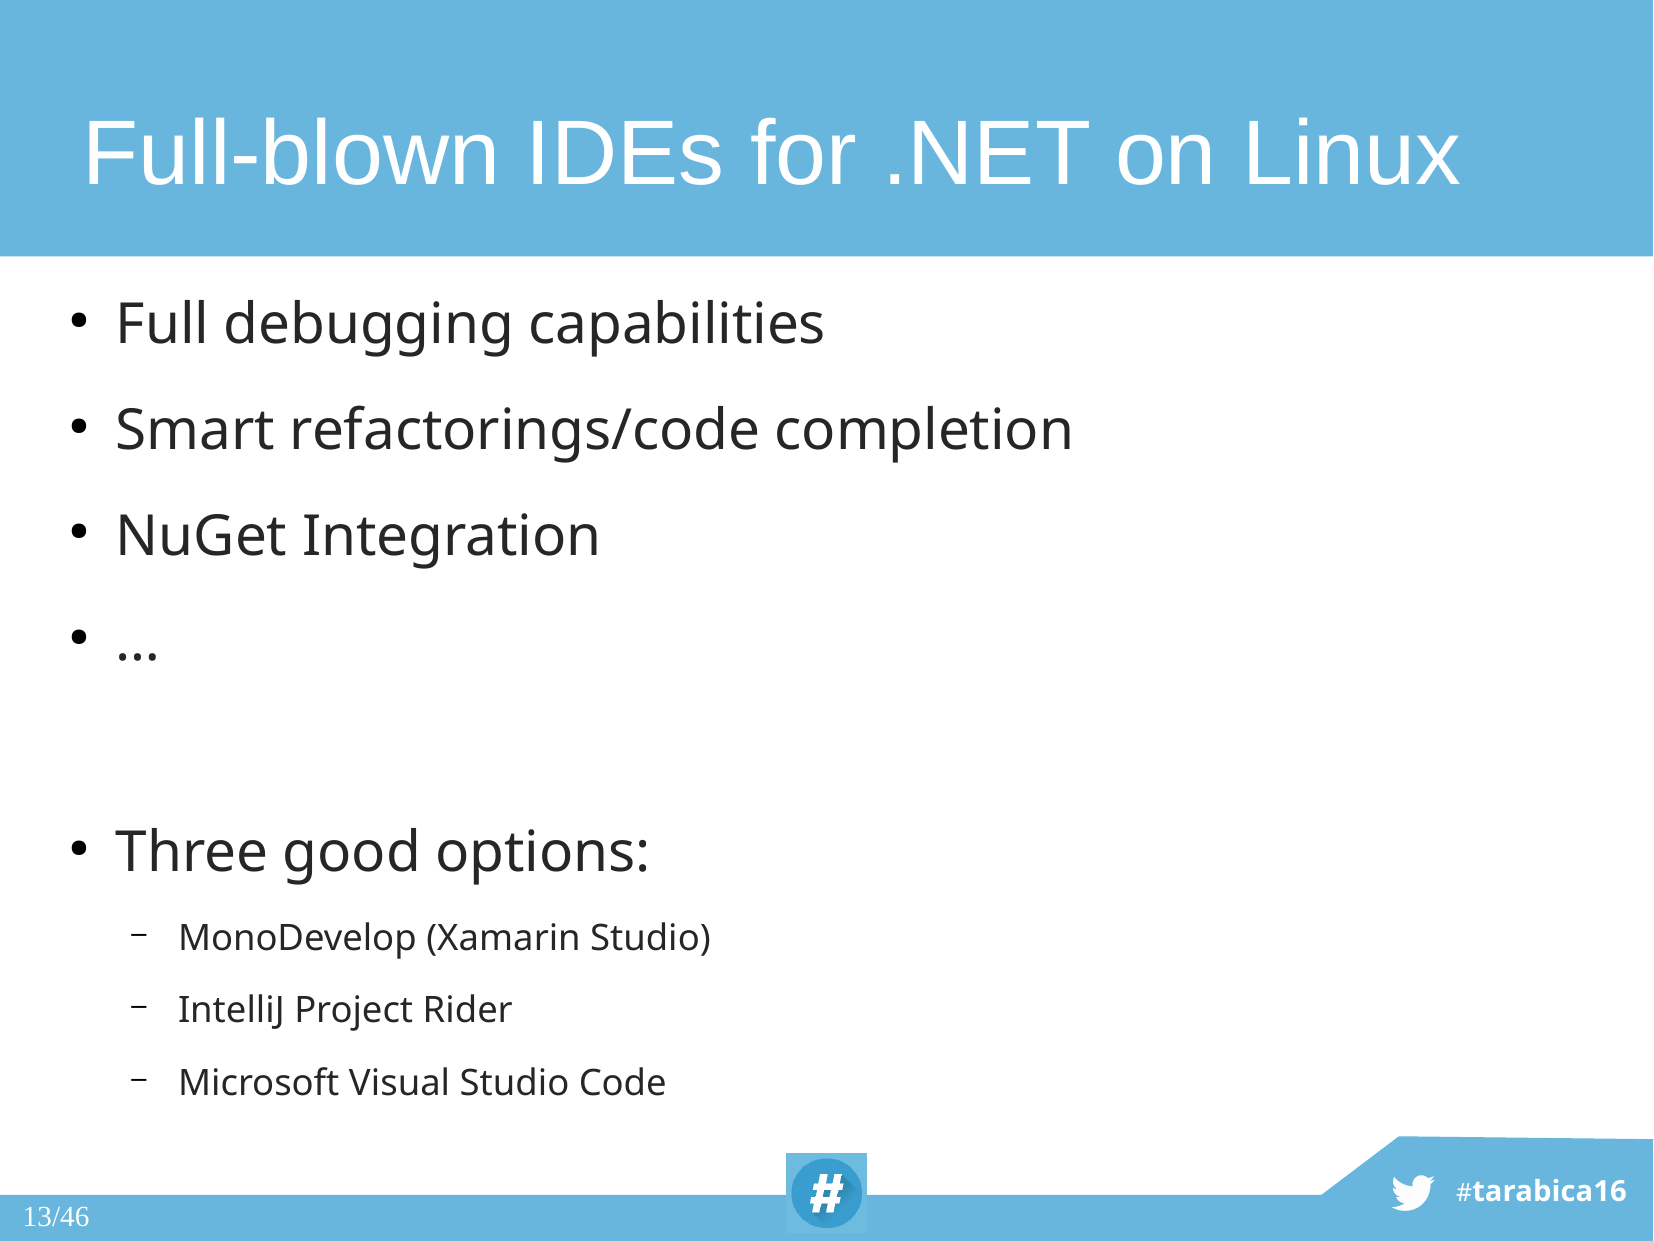

# Full-blown IDEs for .NET on Linux
Full debugging capabilities
Smart refactorings/code completion
NuGet Integration
…
Three good options:
MonoDevelop (Xamarin Studio)
IntelliJ Project Rider
Microsoft Visual Studio Code
13